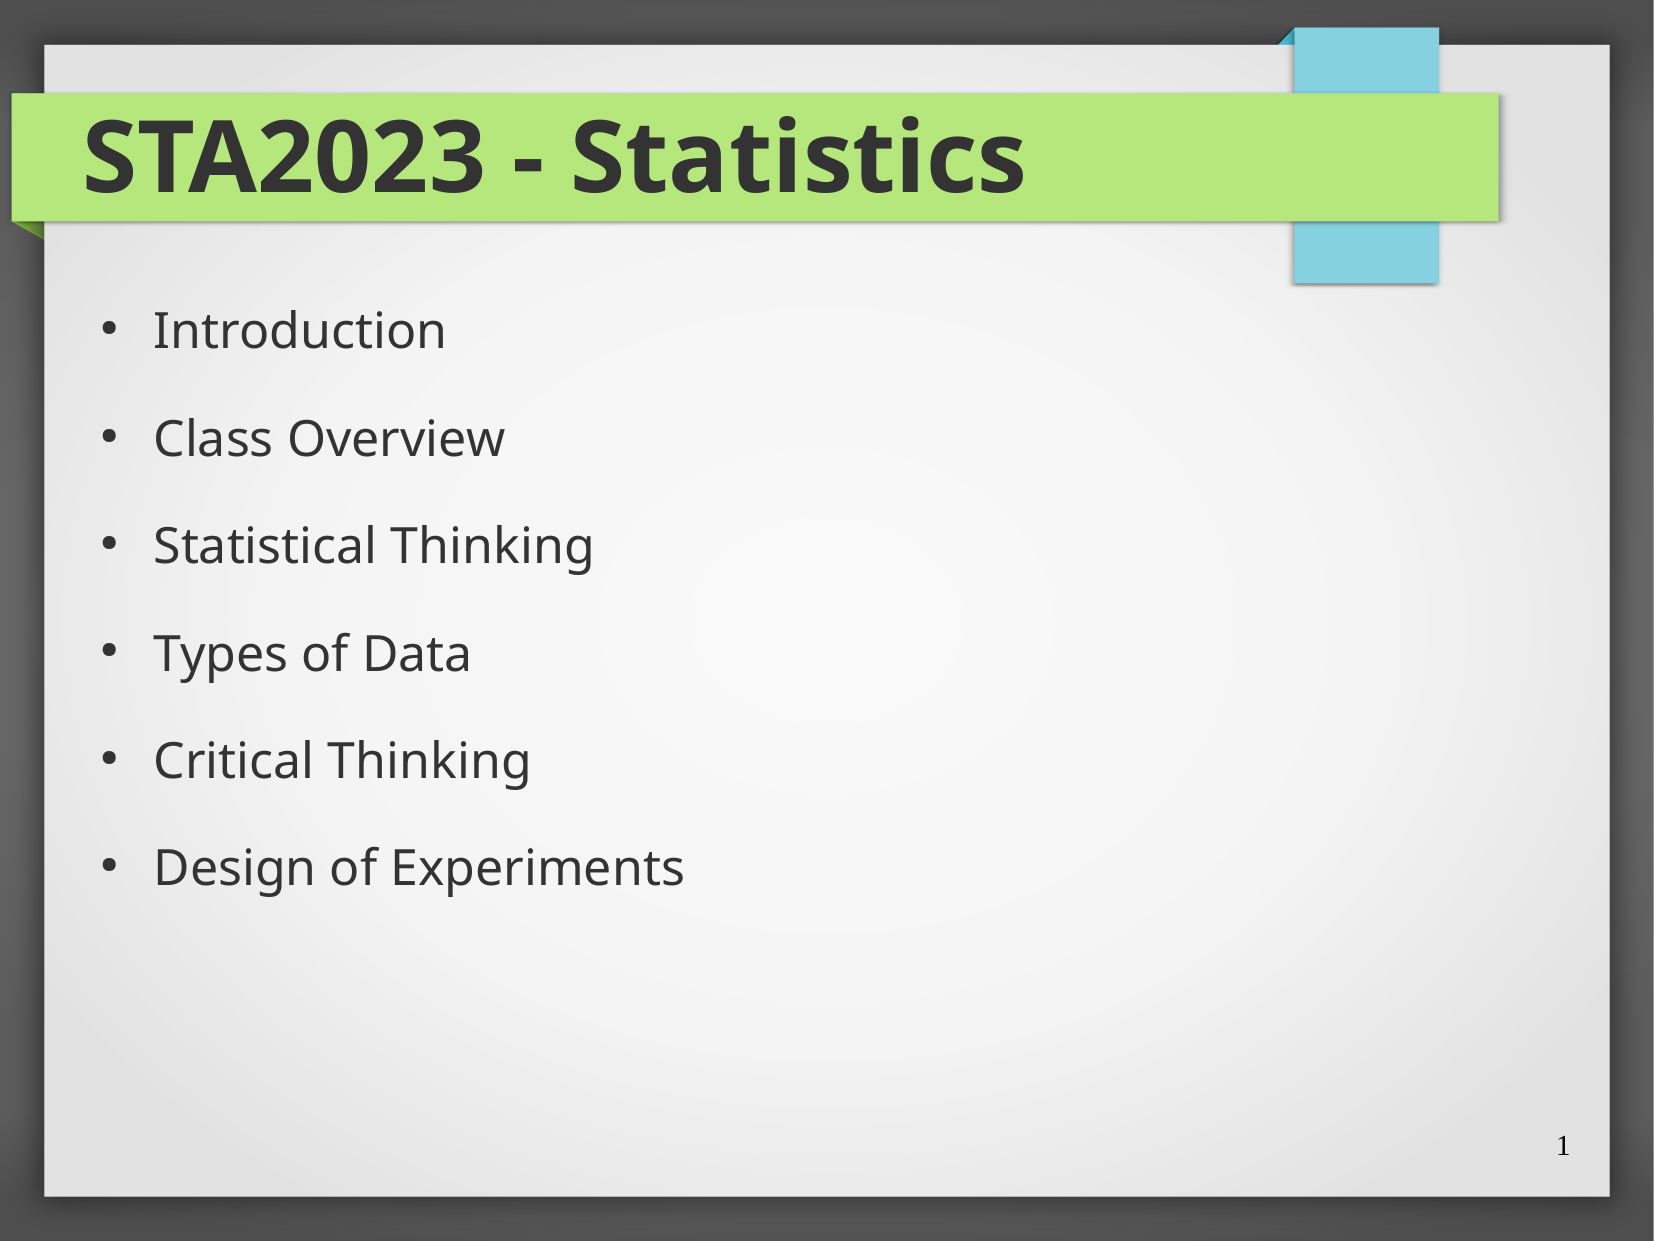

# STA2023 - Statistics
Introduction
Class Overview
Statistical Thinking
Types of Data
Critical Thinking
Design of Experiments
1